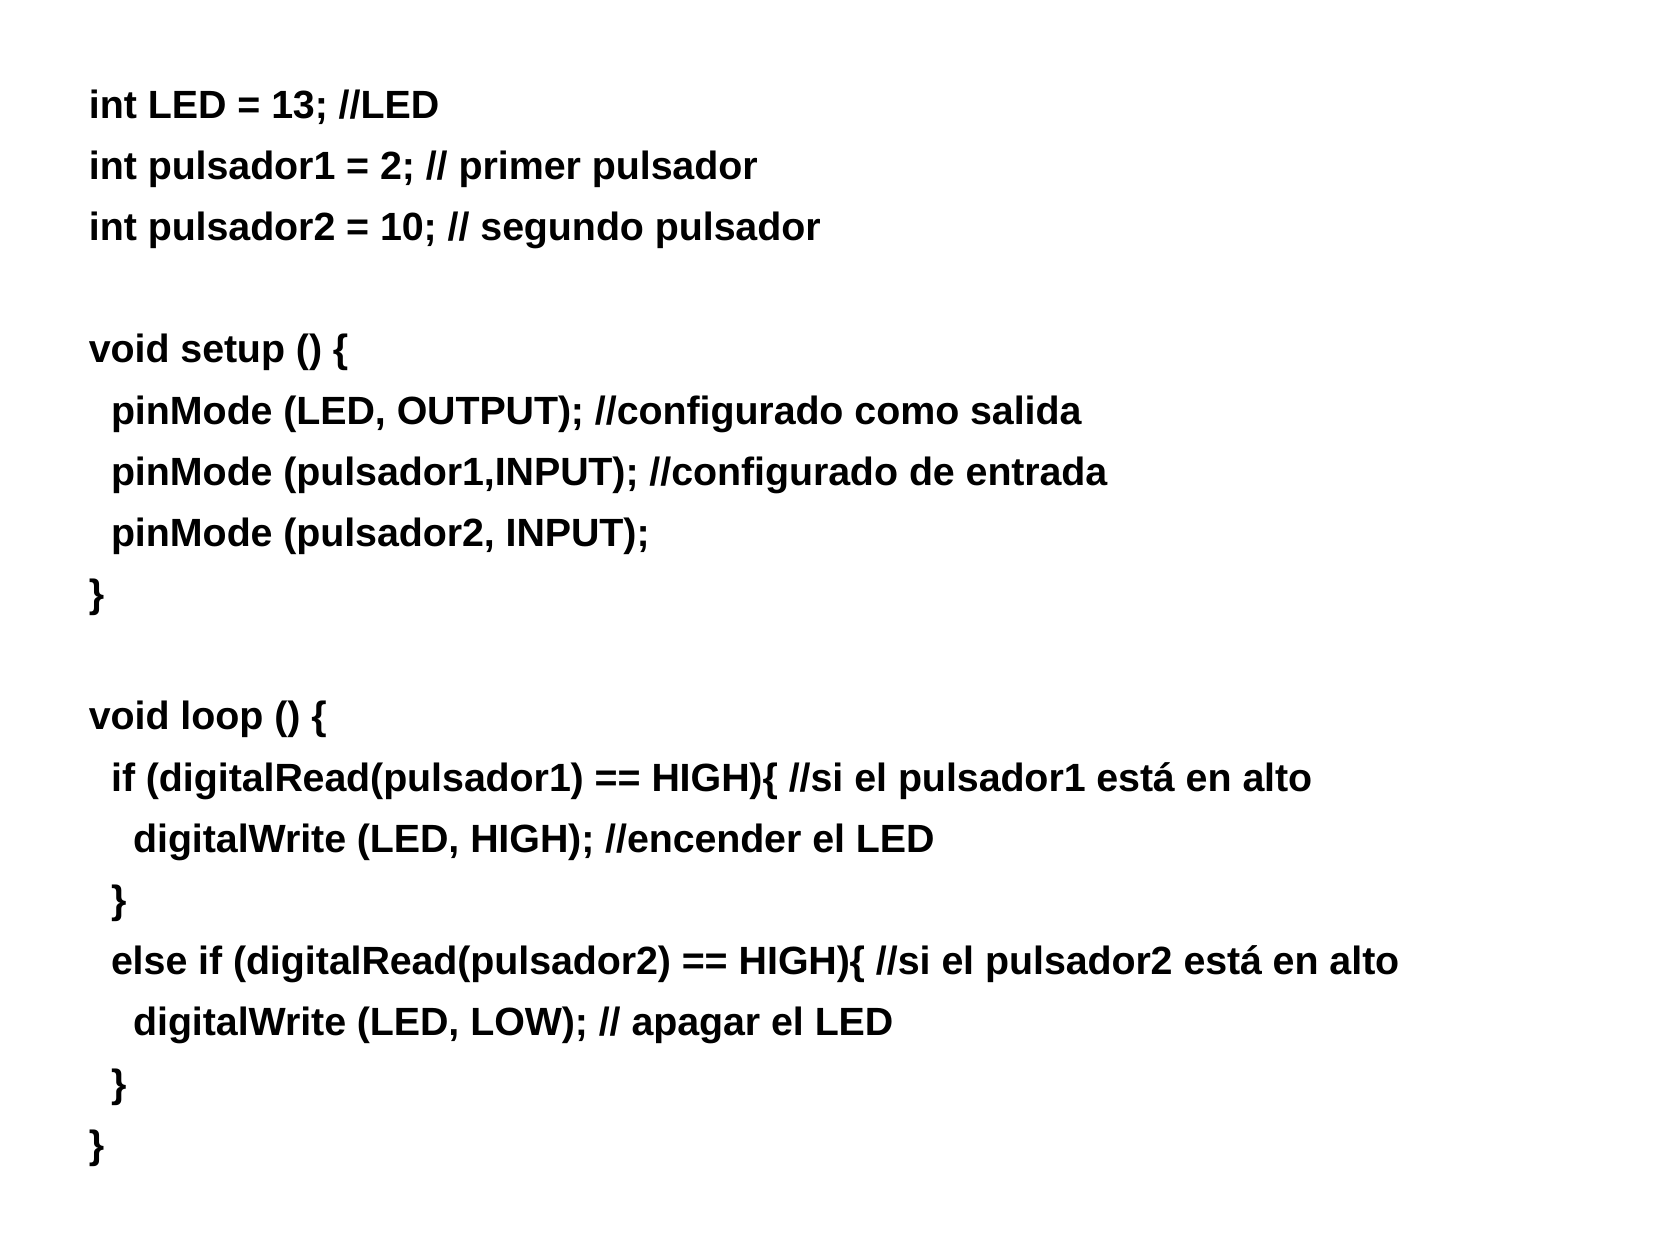

# int LED = 13; //LED
int pulsador1 = 2; // primer pulsador
int pulsador2 = 10; // segundo pulsador
void setup () {
 pinMode (LED, OUTPUT); //configurado como salida
 pinMode (pulsador1,INPUT); //configurado de entrada
 pinMode (pulsador2, INPUT);
}
void loop () {
 if (digitalRead(pulsador1) == HIGH){ //si el pulsador1 está en alto
 digitalWrite (LED, HIGH); //encender el LED
 }
 else if (digitalRead(pulsador2) == HIGH){ //si el pulsador2 está en alto
 digitalWrite (LED, LOW); // apagar el LED
 }
}